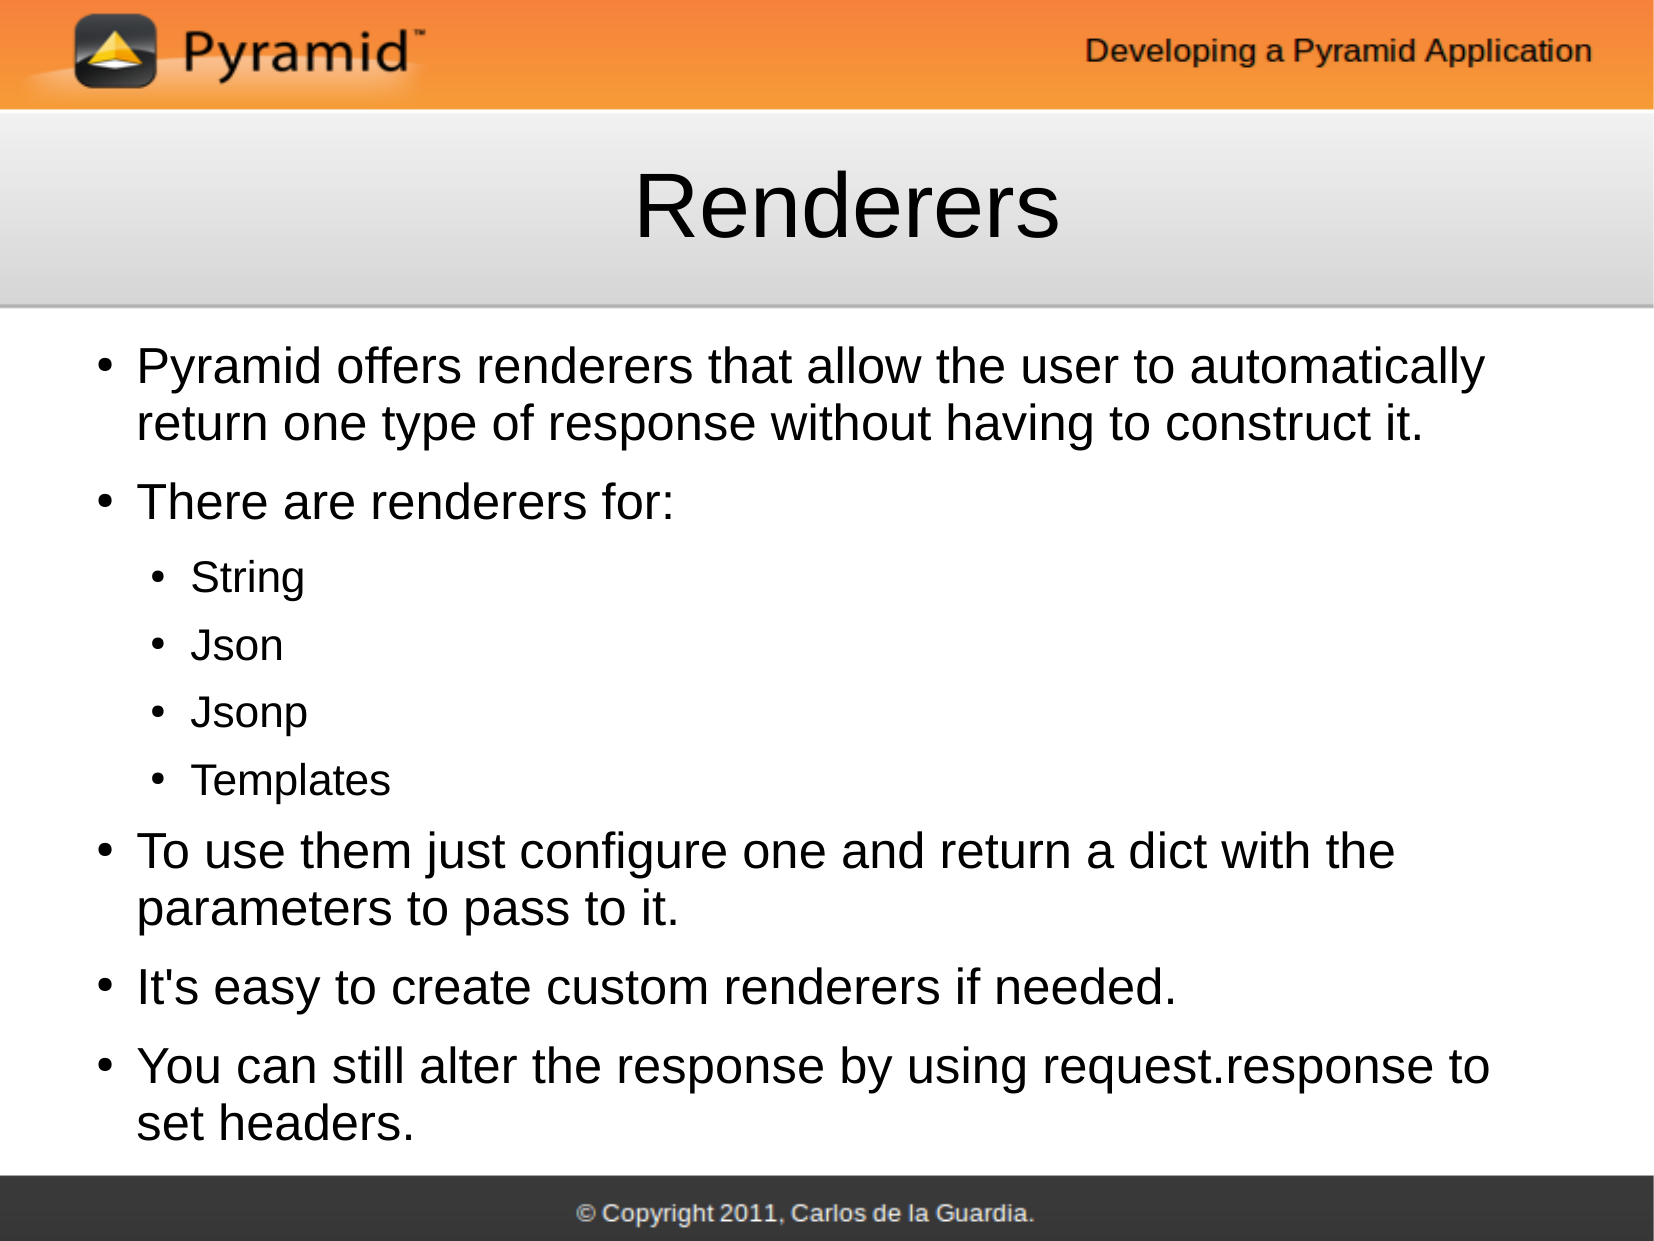

# Renderers
Pyramid offers renderers that allow the user to automatically return one type of response without having to construct it.
There are renderers for:
String
Json
Jsonp
Templates
To use them just configure one and return a dict with the parameters to pass to it.
It's easy to create custom renderers if needed.
You can still alter the response by using request.response to set headers.